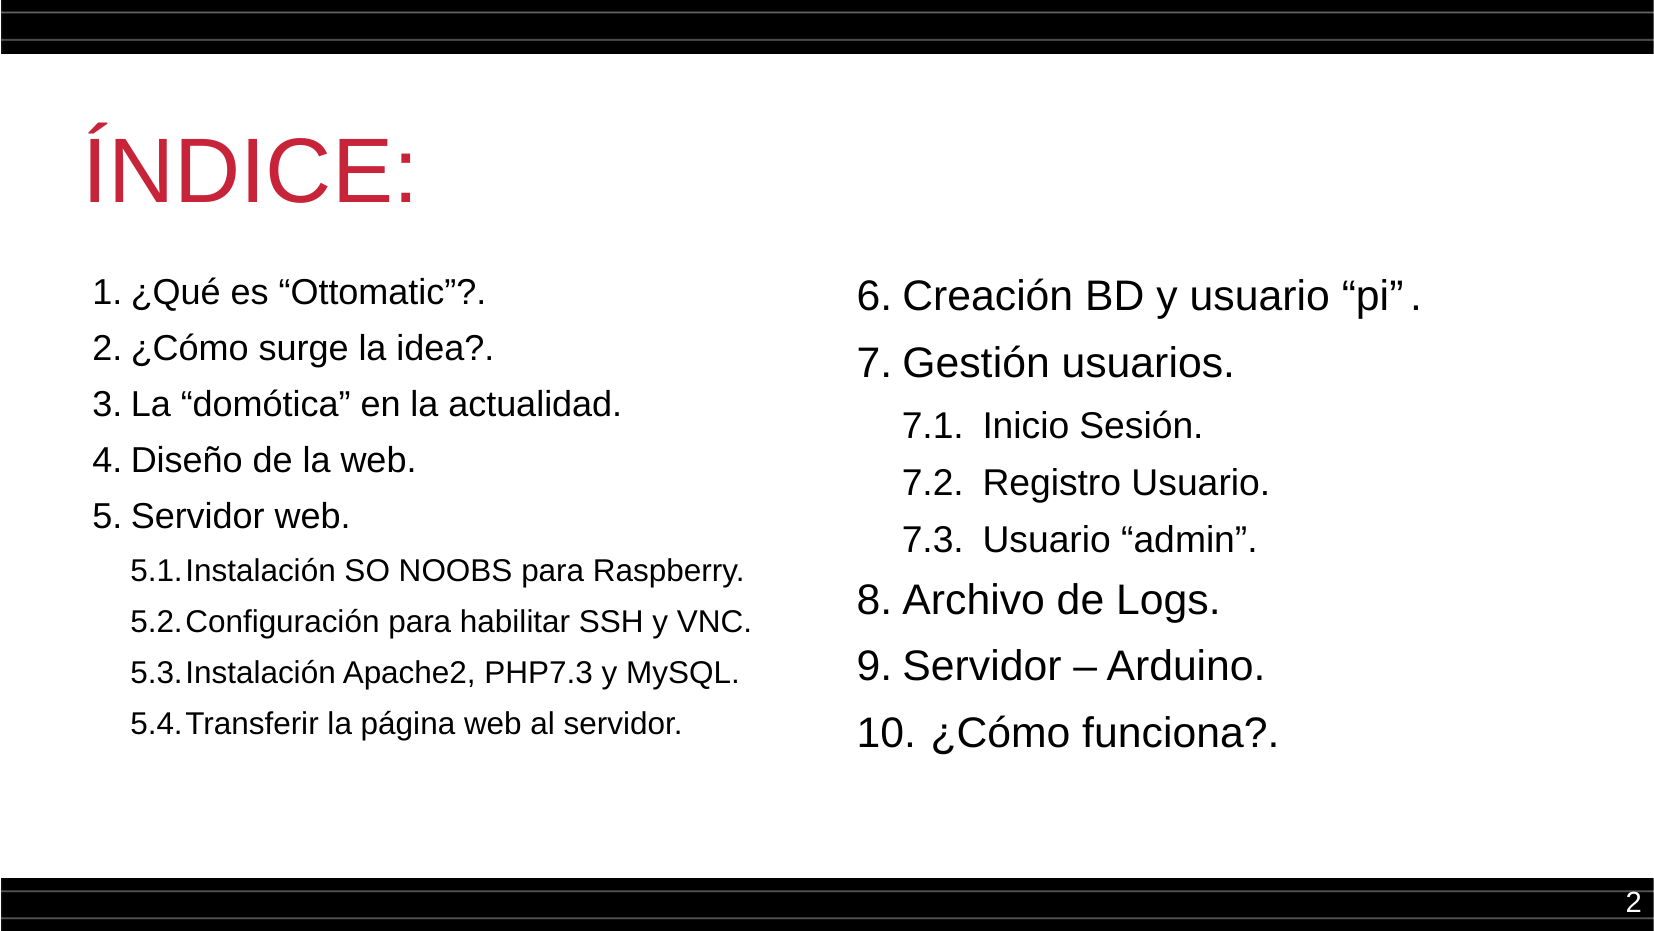

# ÍNDICE:
 ¿Qué es “Ottomatic”?.
 ¿Cómo surge la idea?.
 La “domótica” en la actualidad.
 Diseño de la web.
 Servidor web.
 Instalación SO NOOBS para Raspberry.
 Configuración para habilitar SSH y VNC.
 Instalación Apache2, PHP7.3 y MySQL.
 Transferir la página web al servidor.
 Creación BD y usuario “pi”	.
 Gestión usuarios.
 Inicio Sesión.
 Registro Usuario.
 Usuario “admin”.
 Archivo de Logs.
 Servidor – Arduino.
 ¿Cómo funciona?.